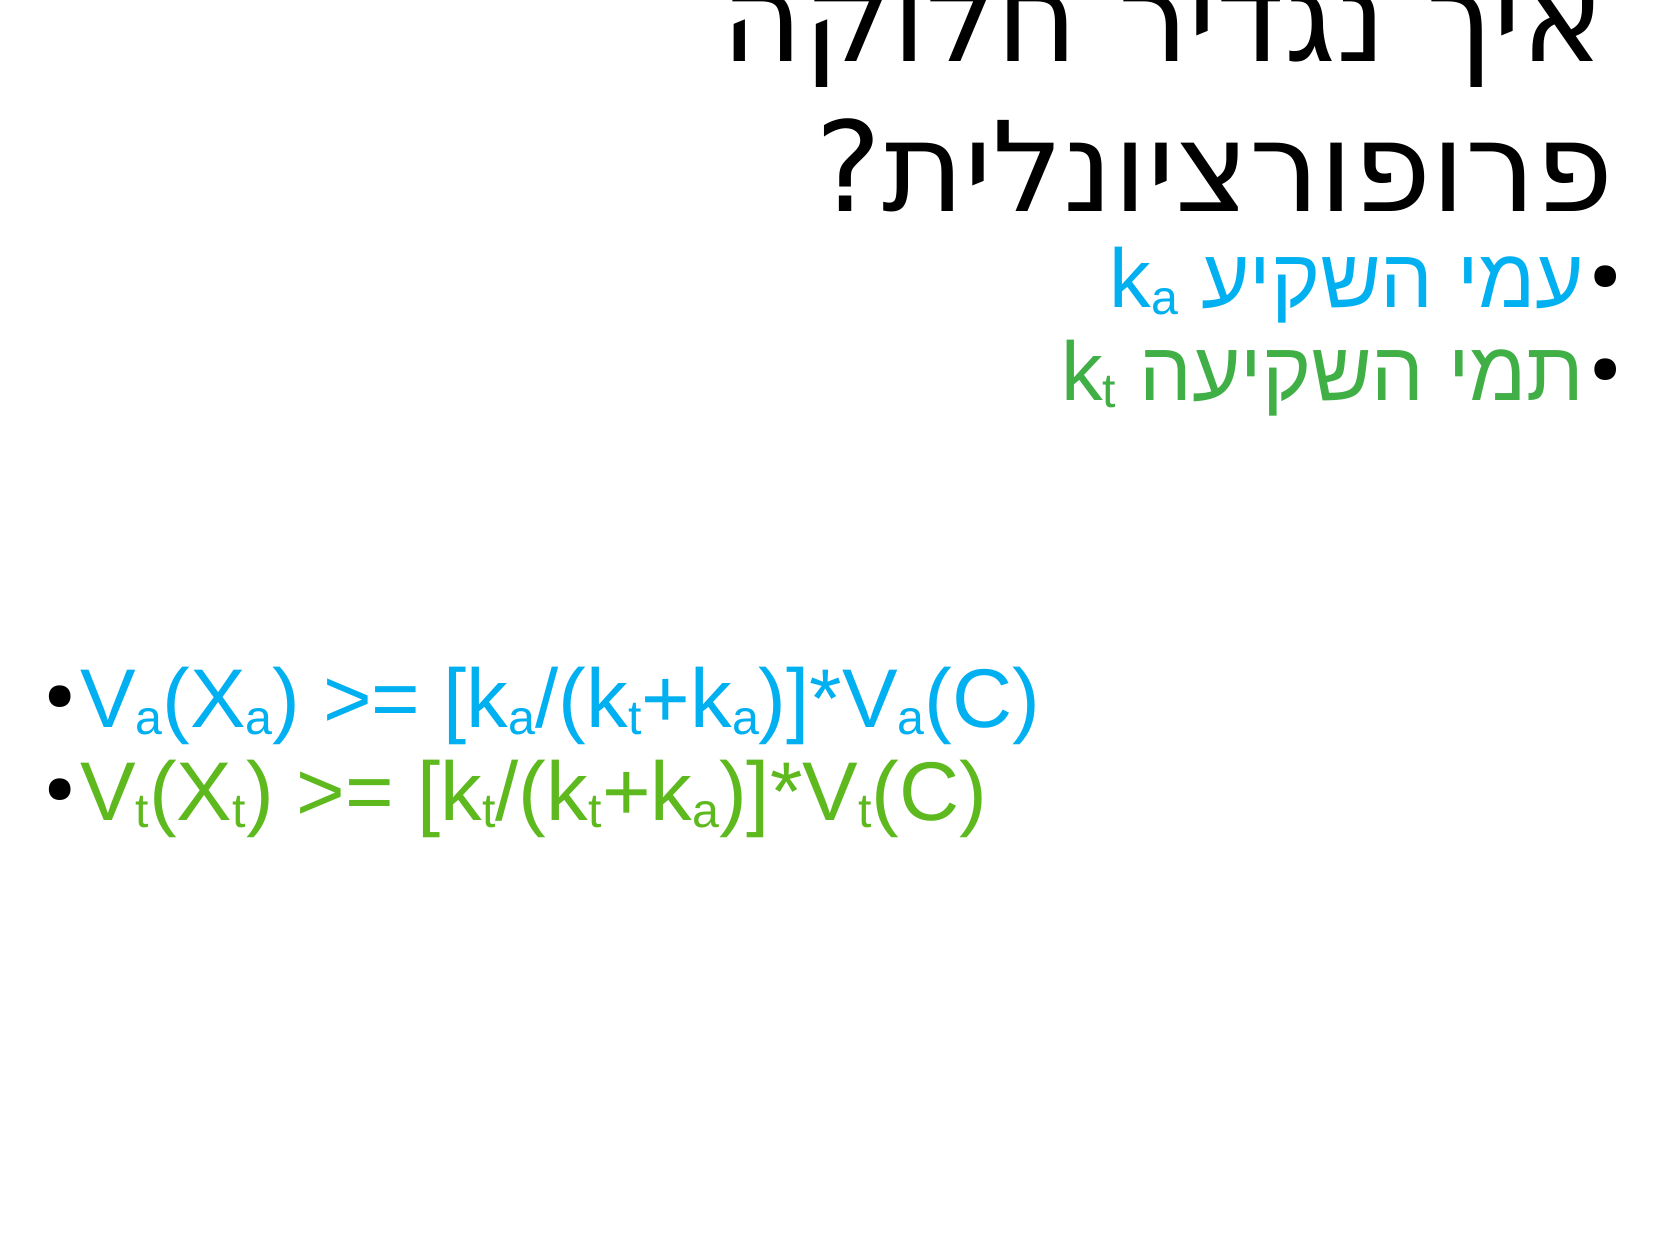

# איך נגדיר חלוקה פרופורציונלית?
עמי השקיע ka
תמי השקיעה kt
Va(Xa) >= [ka/(kt+ka)]*Va(C)
Vt(Xt) >= [kt/(kt+ka)]*Vt(C)